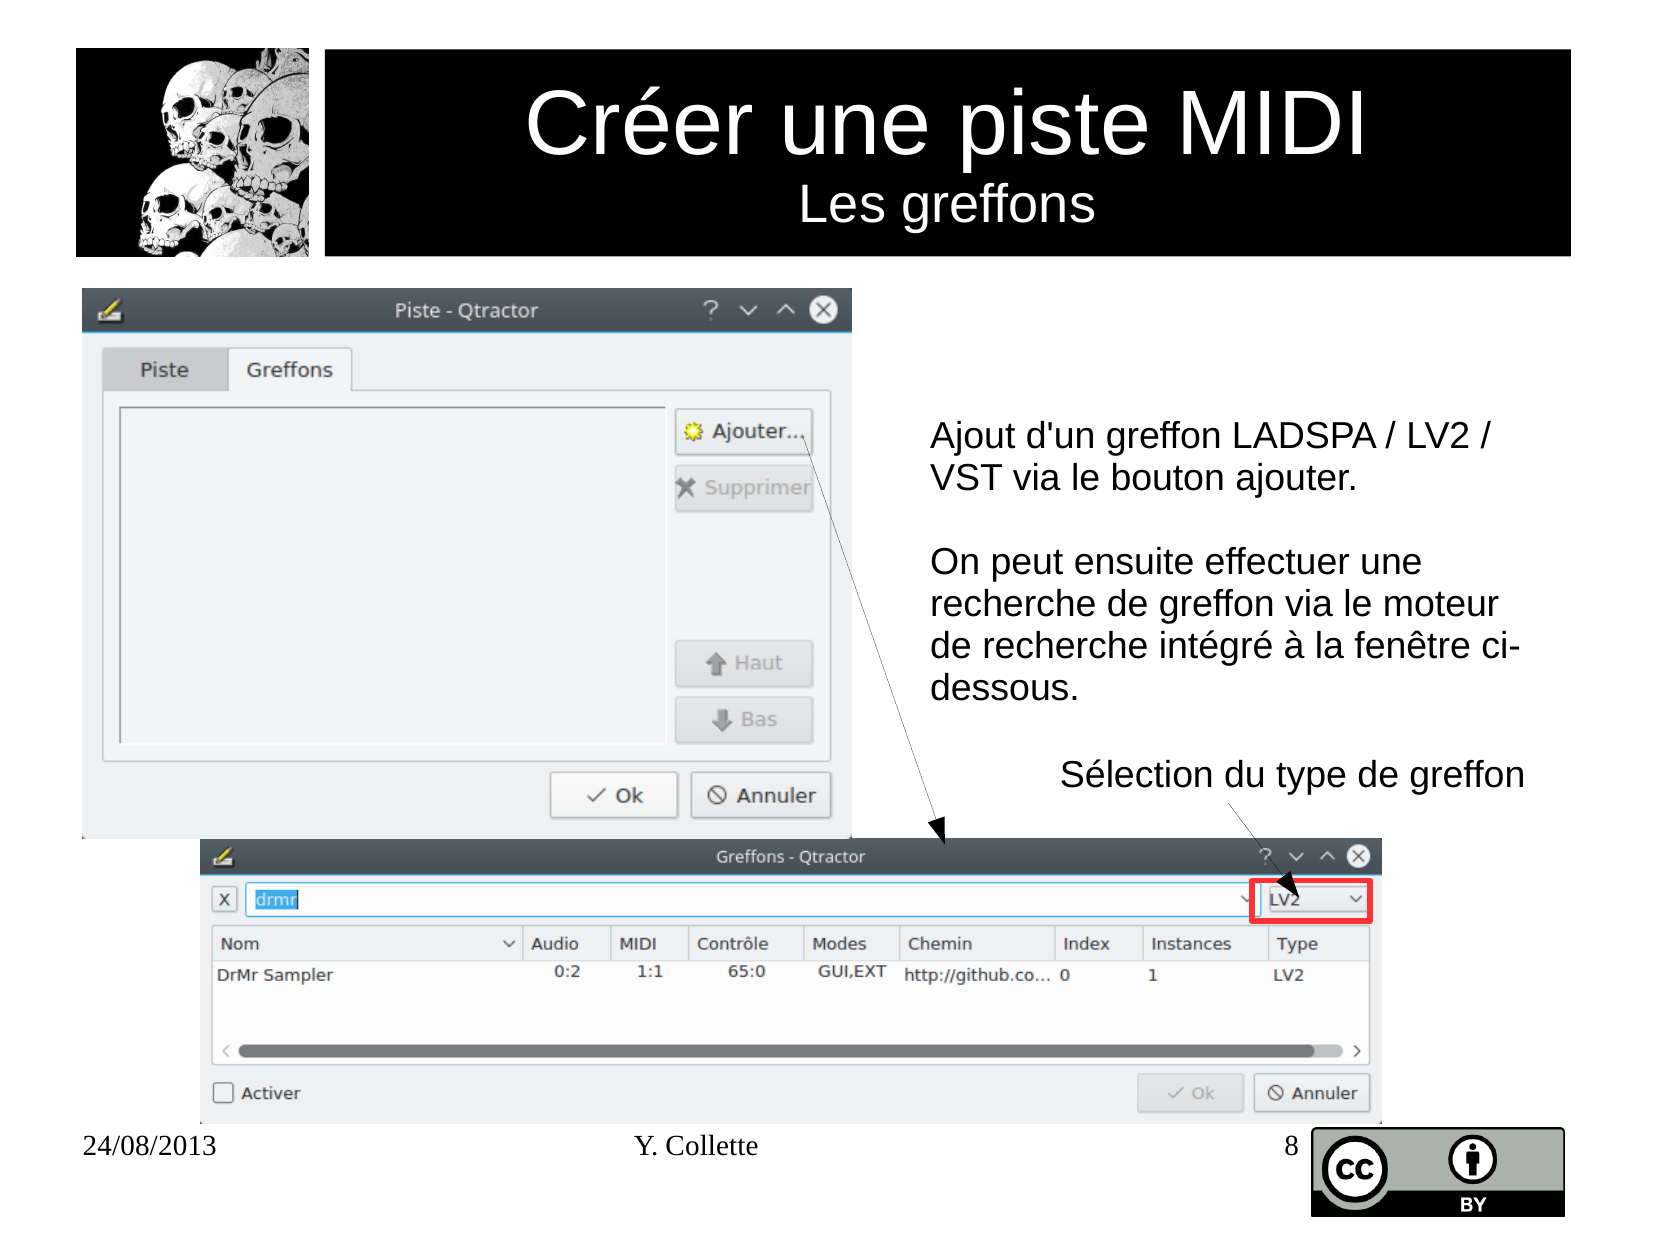

# Créer une piste MIDI Les greffons
Ajout d'un greffon LADSPA / LV2 / VST via le bouton ajouter.
On peut ensuite effectuer une recherche de greffon via le moteur de recherche intégré à la fenêtre ci-dessous.
Sélection du type de greffon
Y. Collette
8